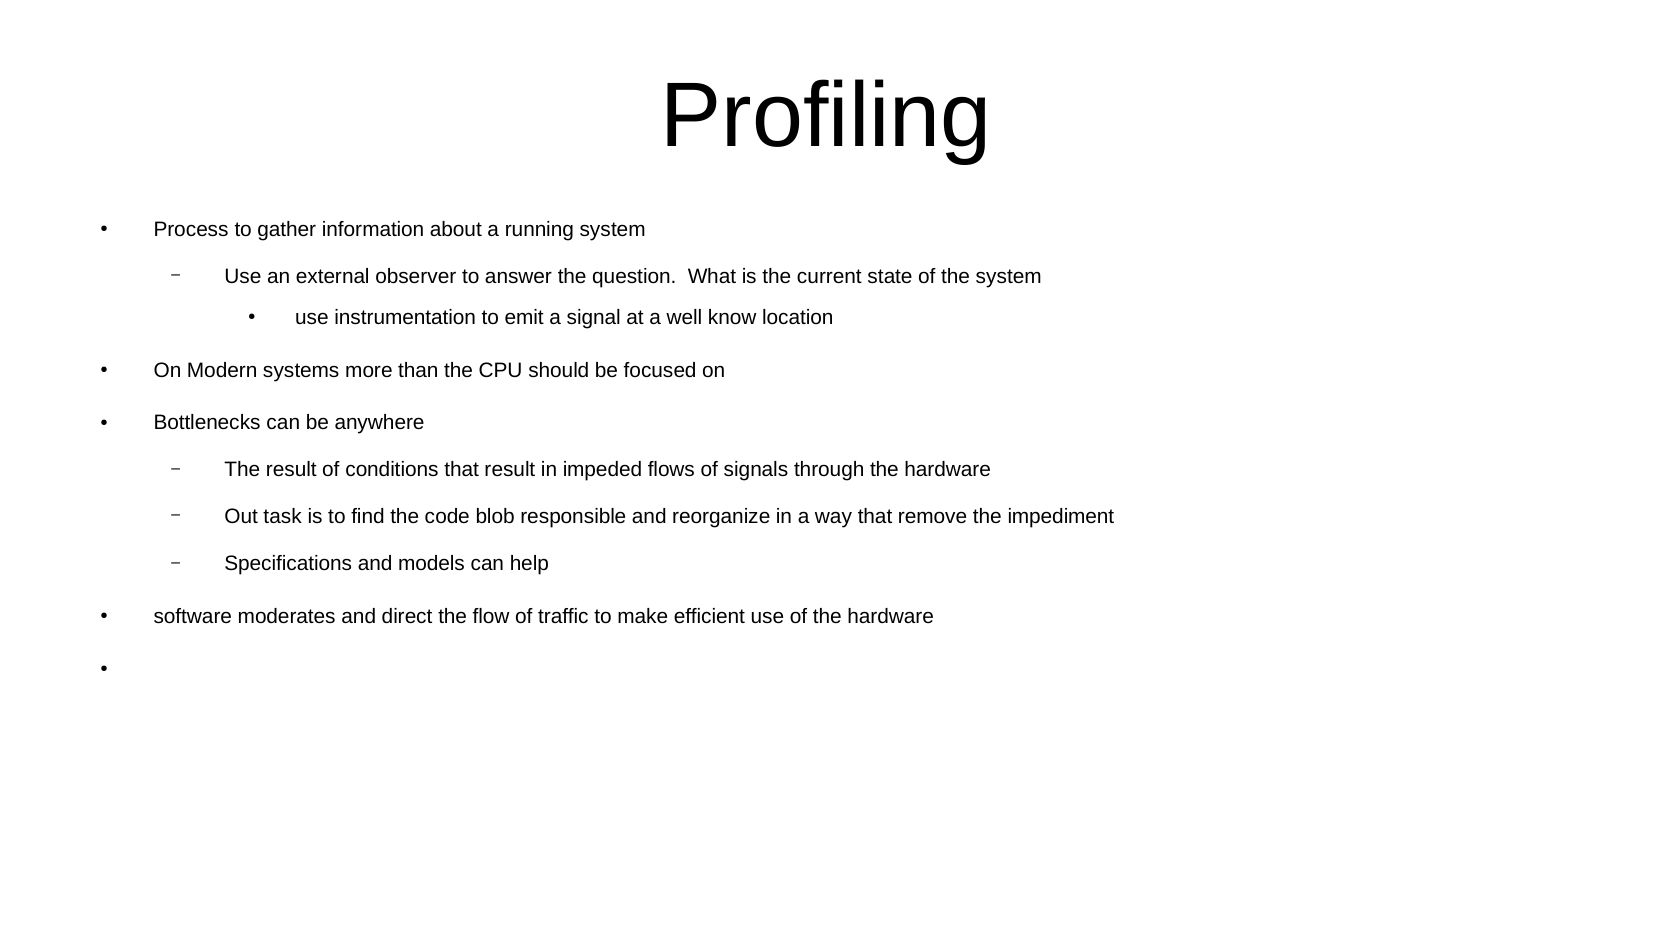

# Profiling
Process to gather information about a running system
Use an external observer to answer the question. What is the current state of the system
use instrumentation to emit a signal at a well know location
On Modern systems more than the CPU should be focused on
Bottlenecks can be anywhere
The result of conditions that result in impeded flows of signals through the hardware
Out task is to find the code blob responsible and reorganize in a way that remove the impediment
Specifications and models can help
software moderates and direct the flow of traffic to make efficient use of the hardware